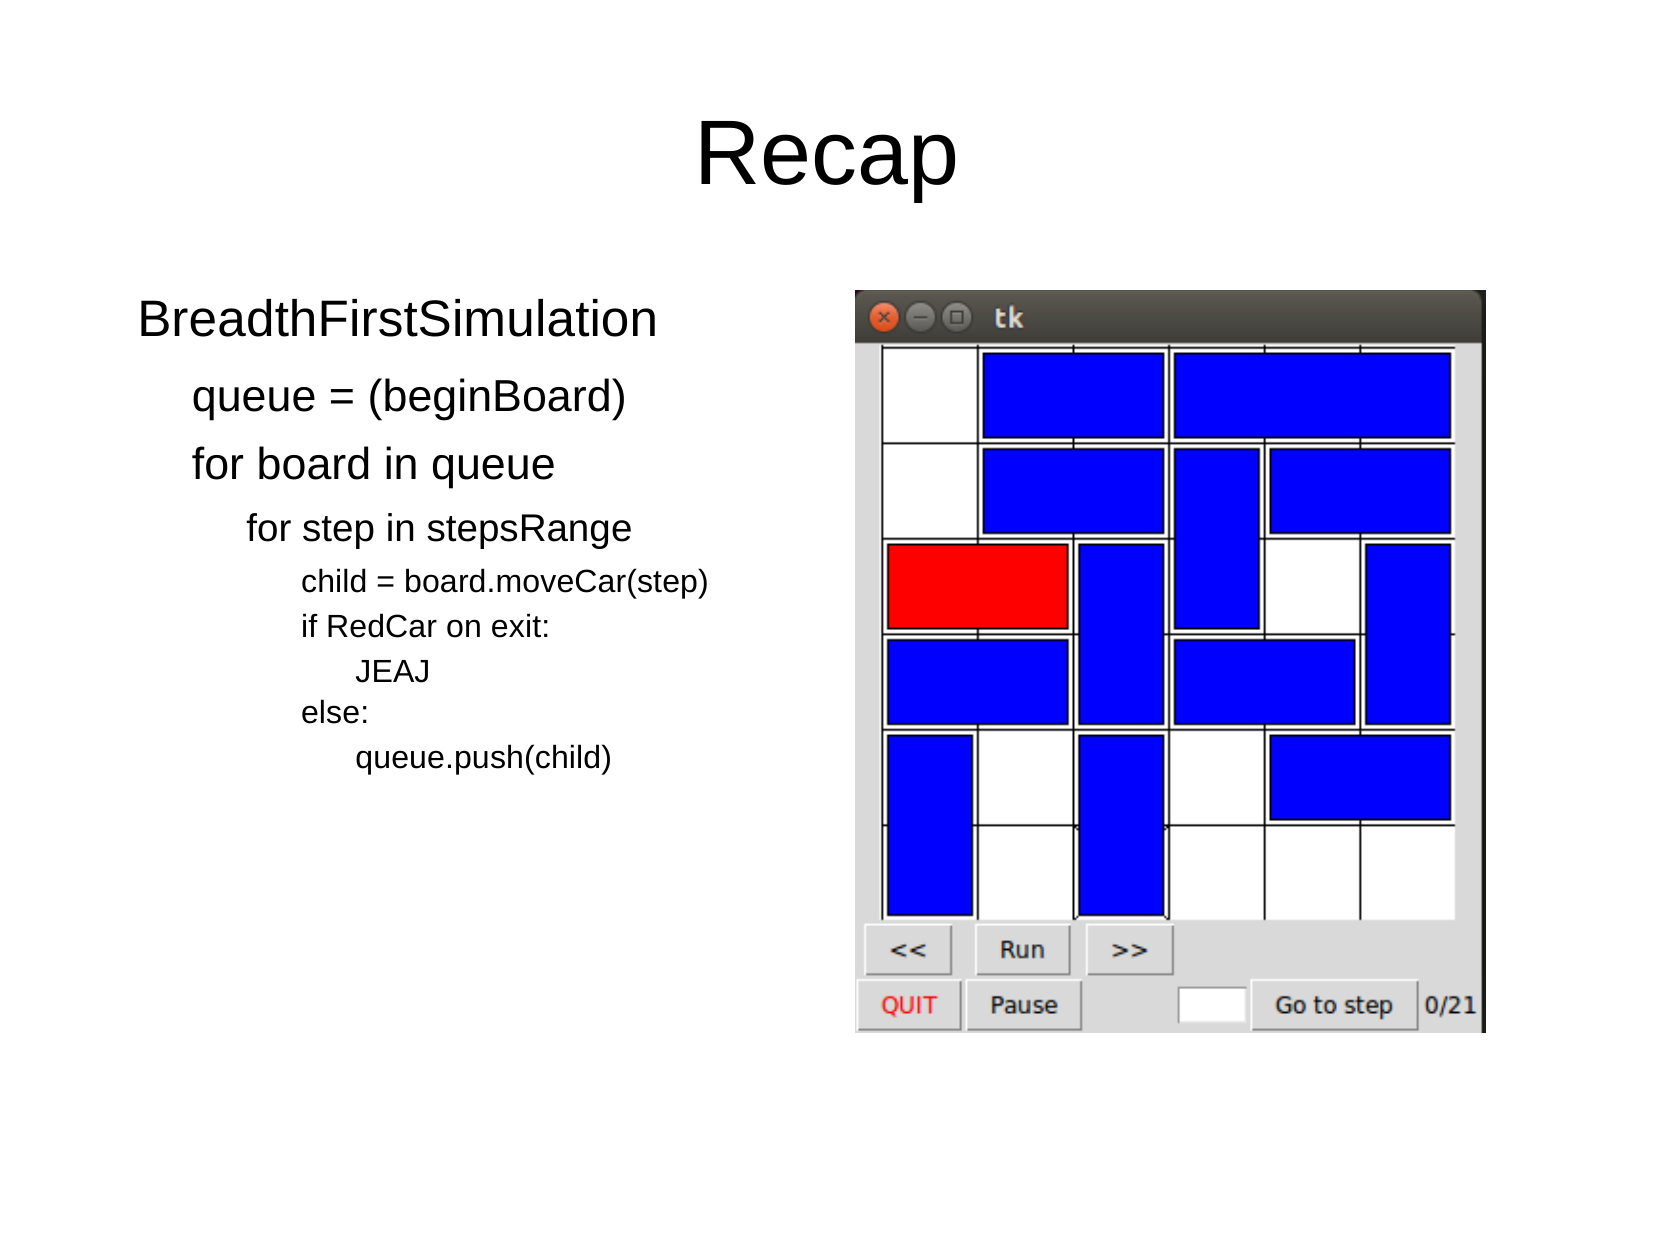

# Recap
BreadthFirstSimulation
queue = (beginBoard)
for board in queue
for step in stepsRange
child = board.moveCar(step)
if RedCar on exit:
JEAJ
else:
queue.push(child)